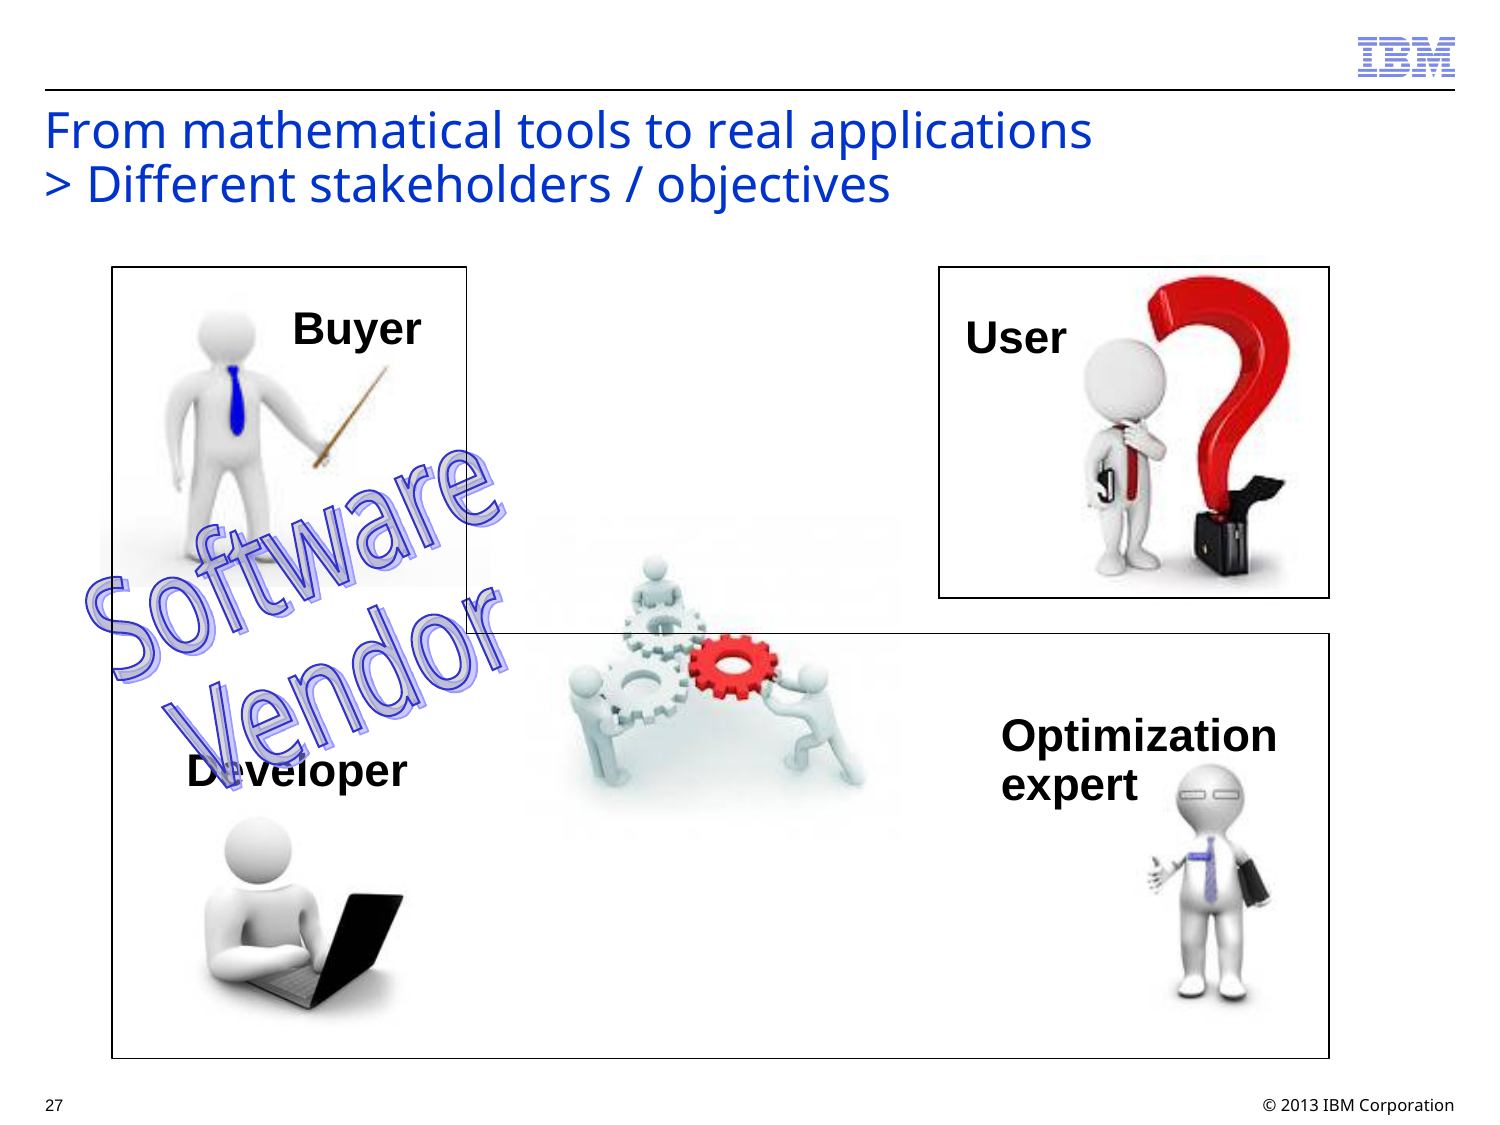

# From mathematical tools to real applications > Different stakeholders / objectives
User
Buyer
Software
Vendor
Optimization
expert
Developer
27